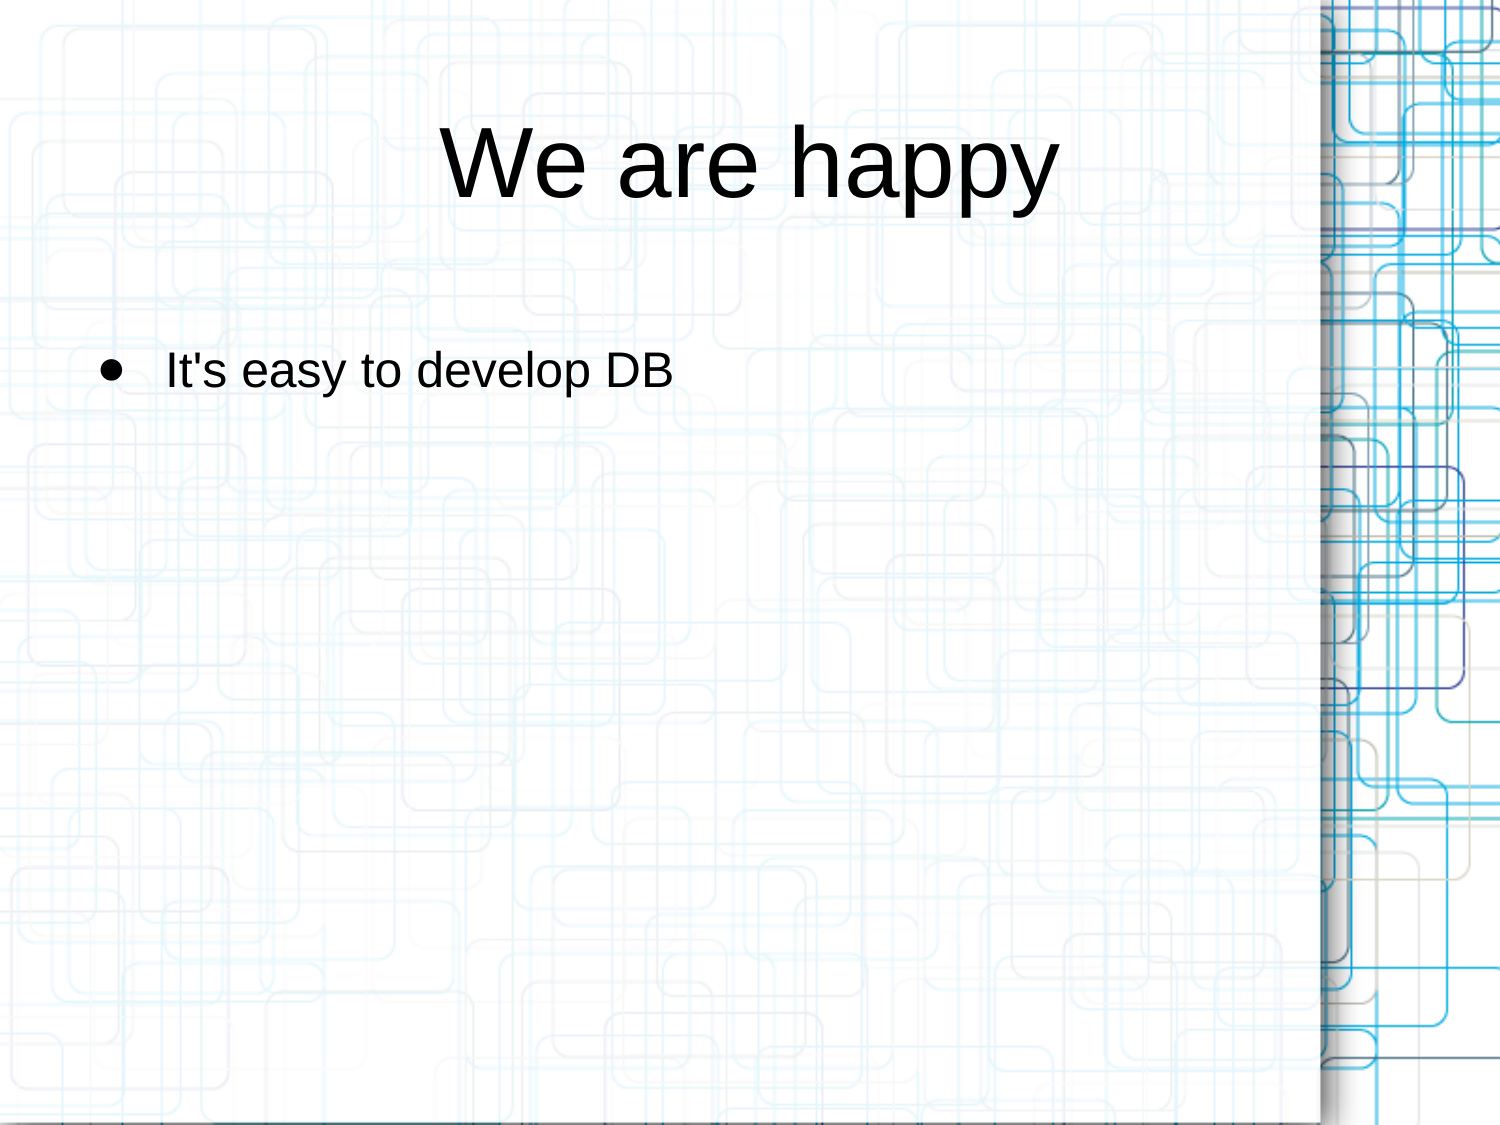

# We are happy
It's easy to develop DB